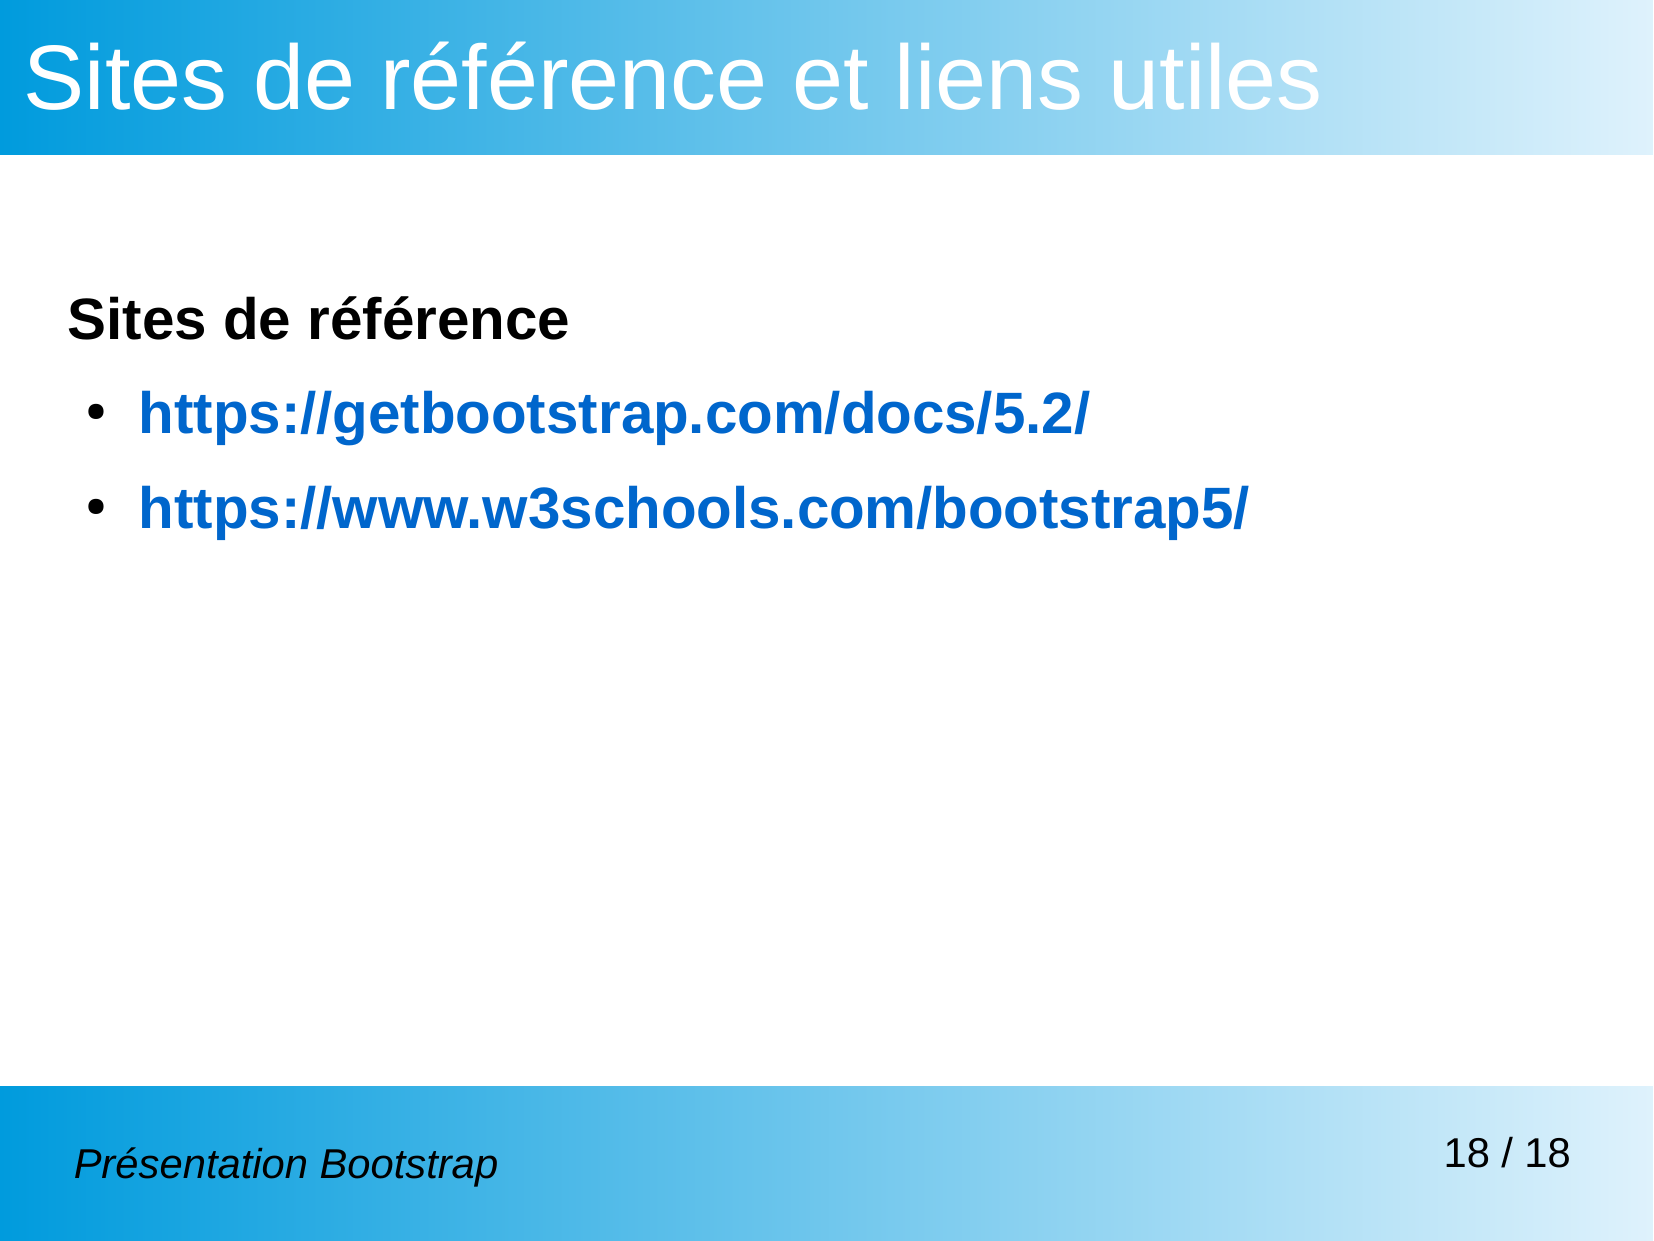

# Sites de référence et liens utiles
Sites de référence
https://getbootstrap.com/docs/5.2/
https://www.w3schools.com/bootstrap5/